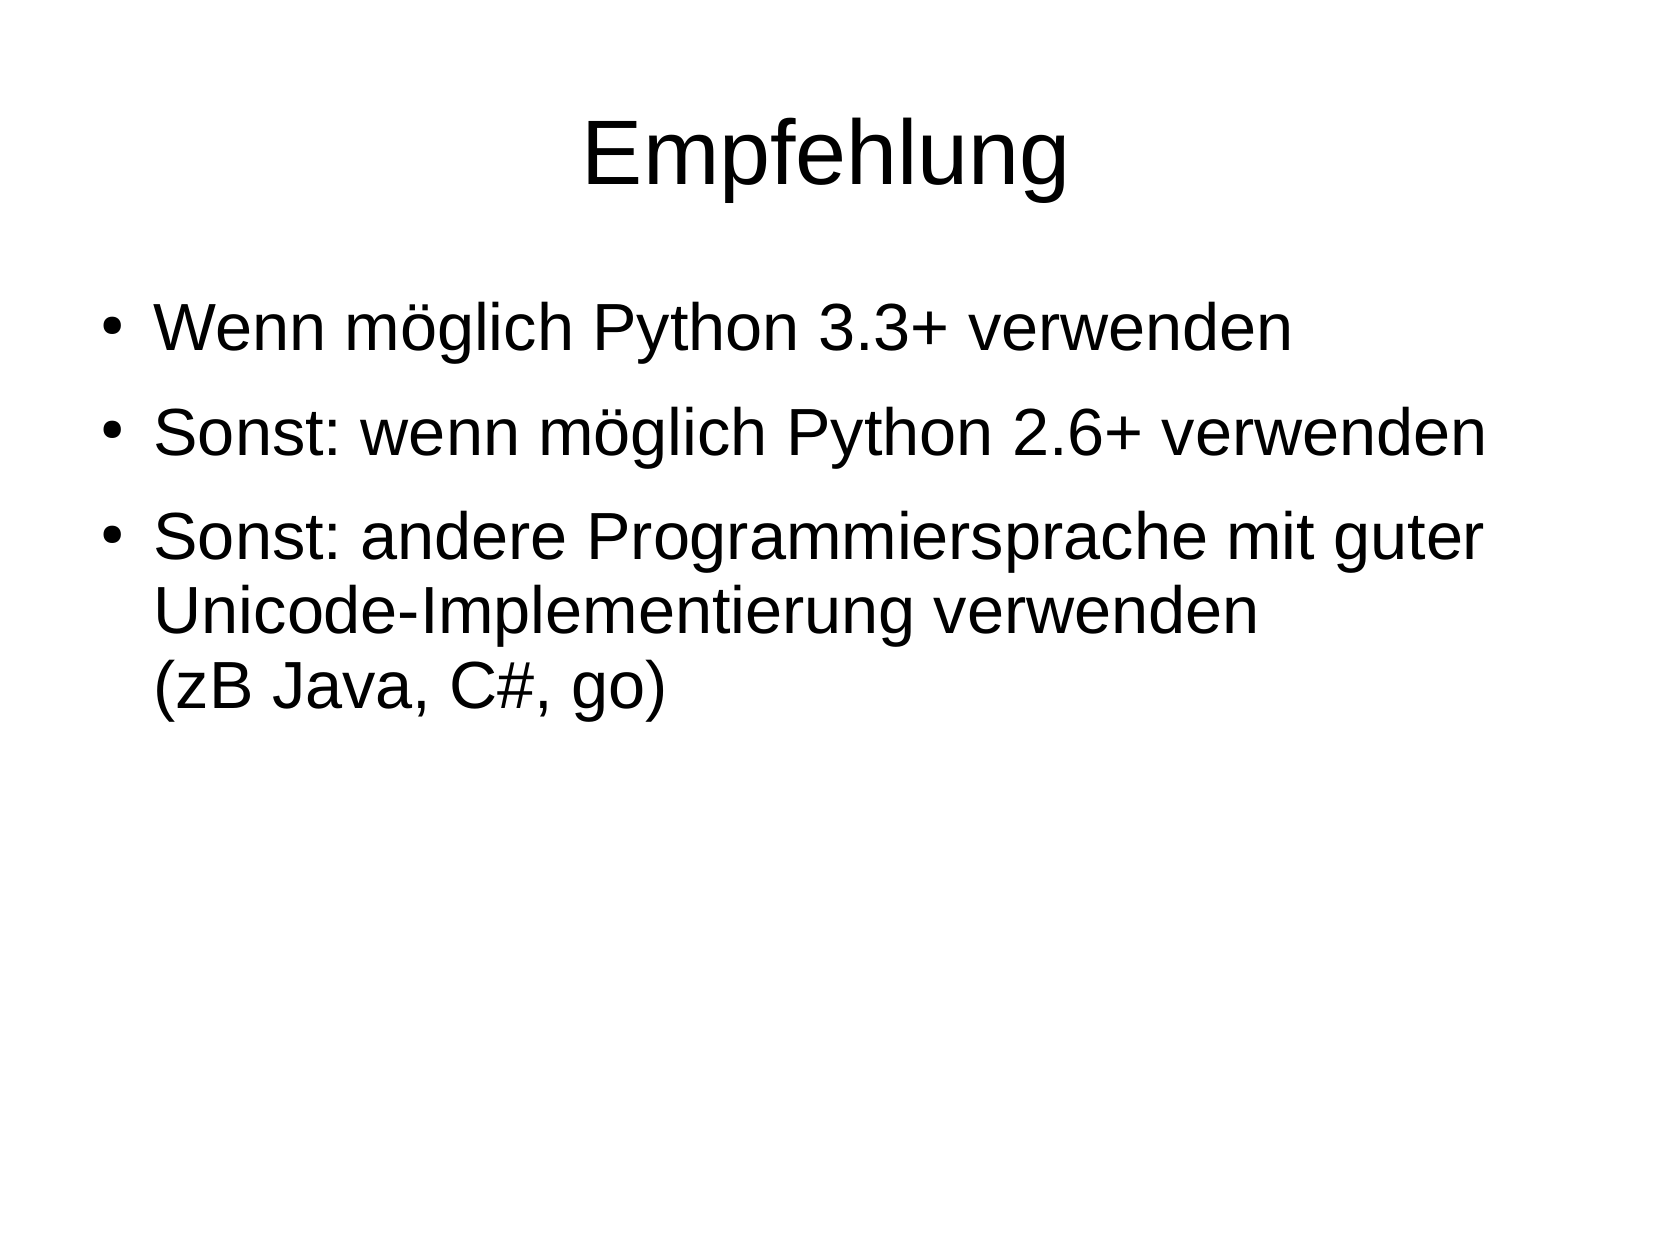

# Empfehlung
Wenn möglich Python 3.3+ verwenden
Sonst: wenn möglich Python 2.6+ verwenden
Sonst: andere Programmiersprache mit guter Unicode-Implementierung verwenden
(zB Java, C#, go)